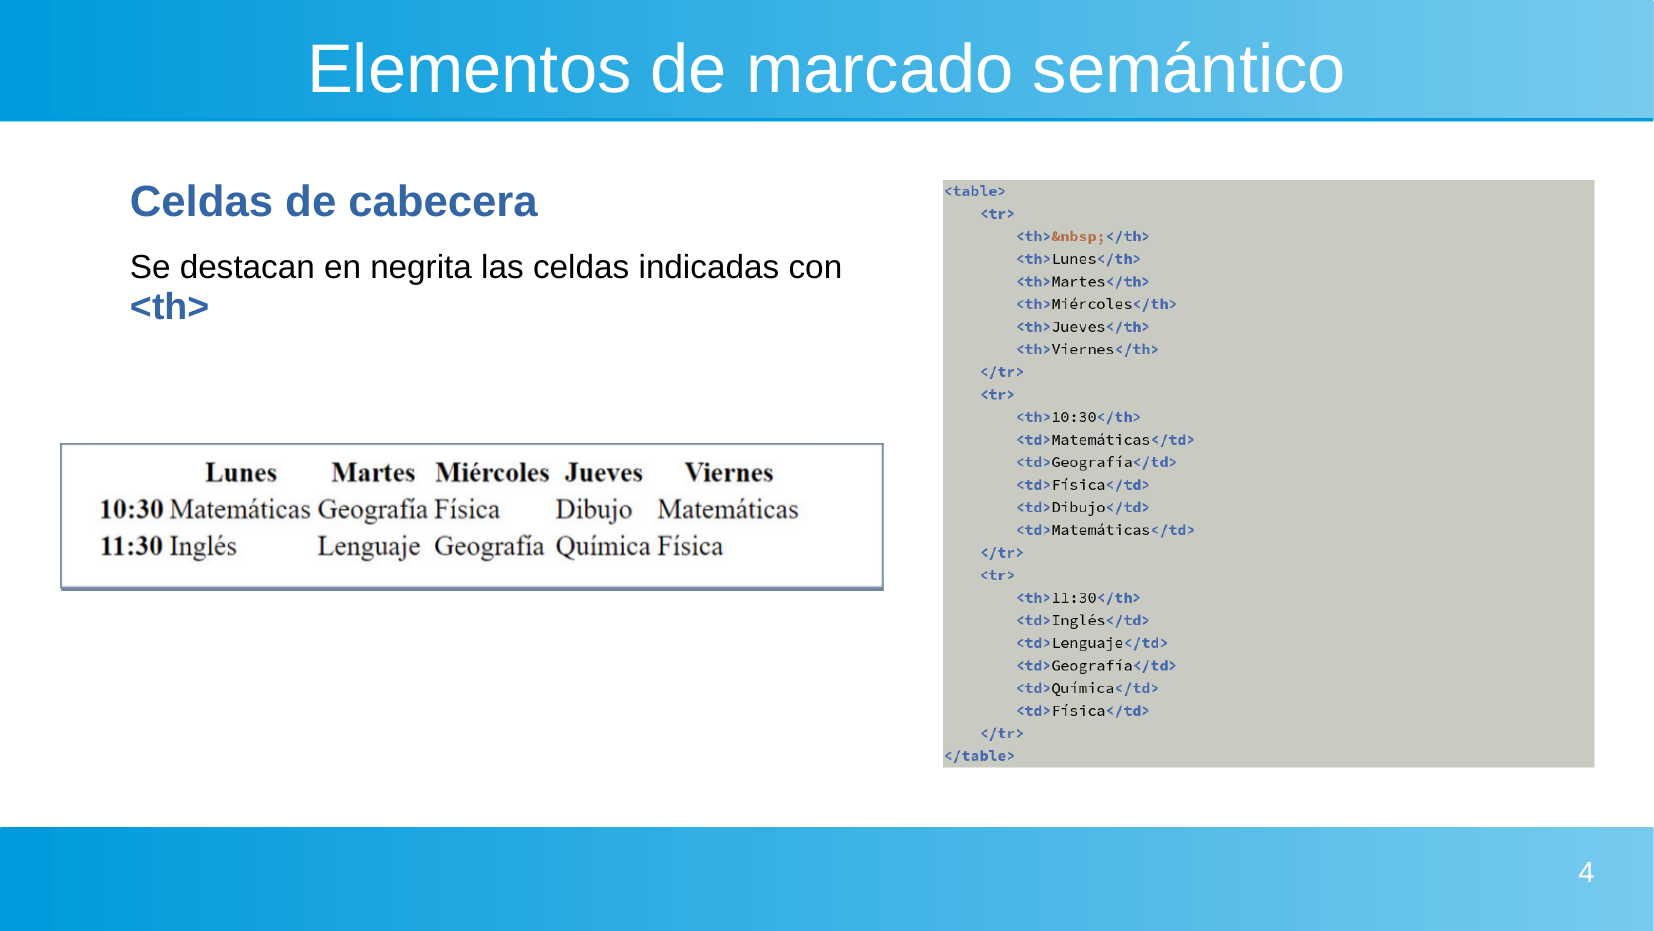

# Elementos de marcado semántico
Celdas de cabecera
Se destacan en negrita las celdas indicadas con <th>
4